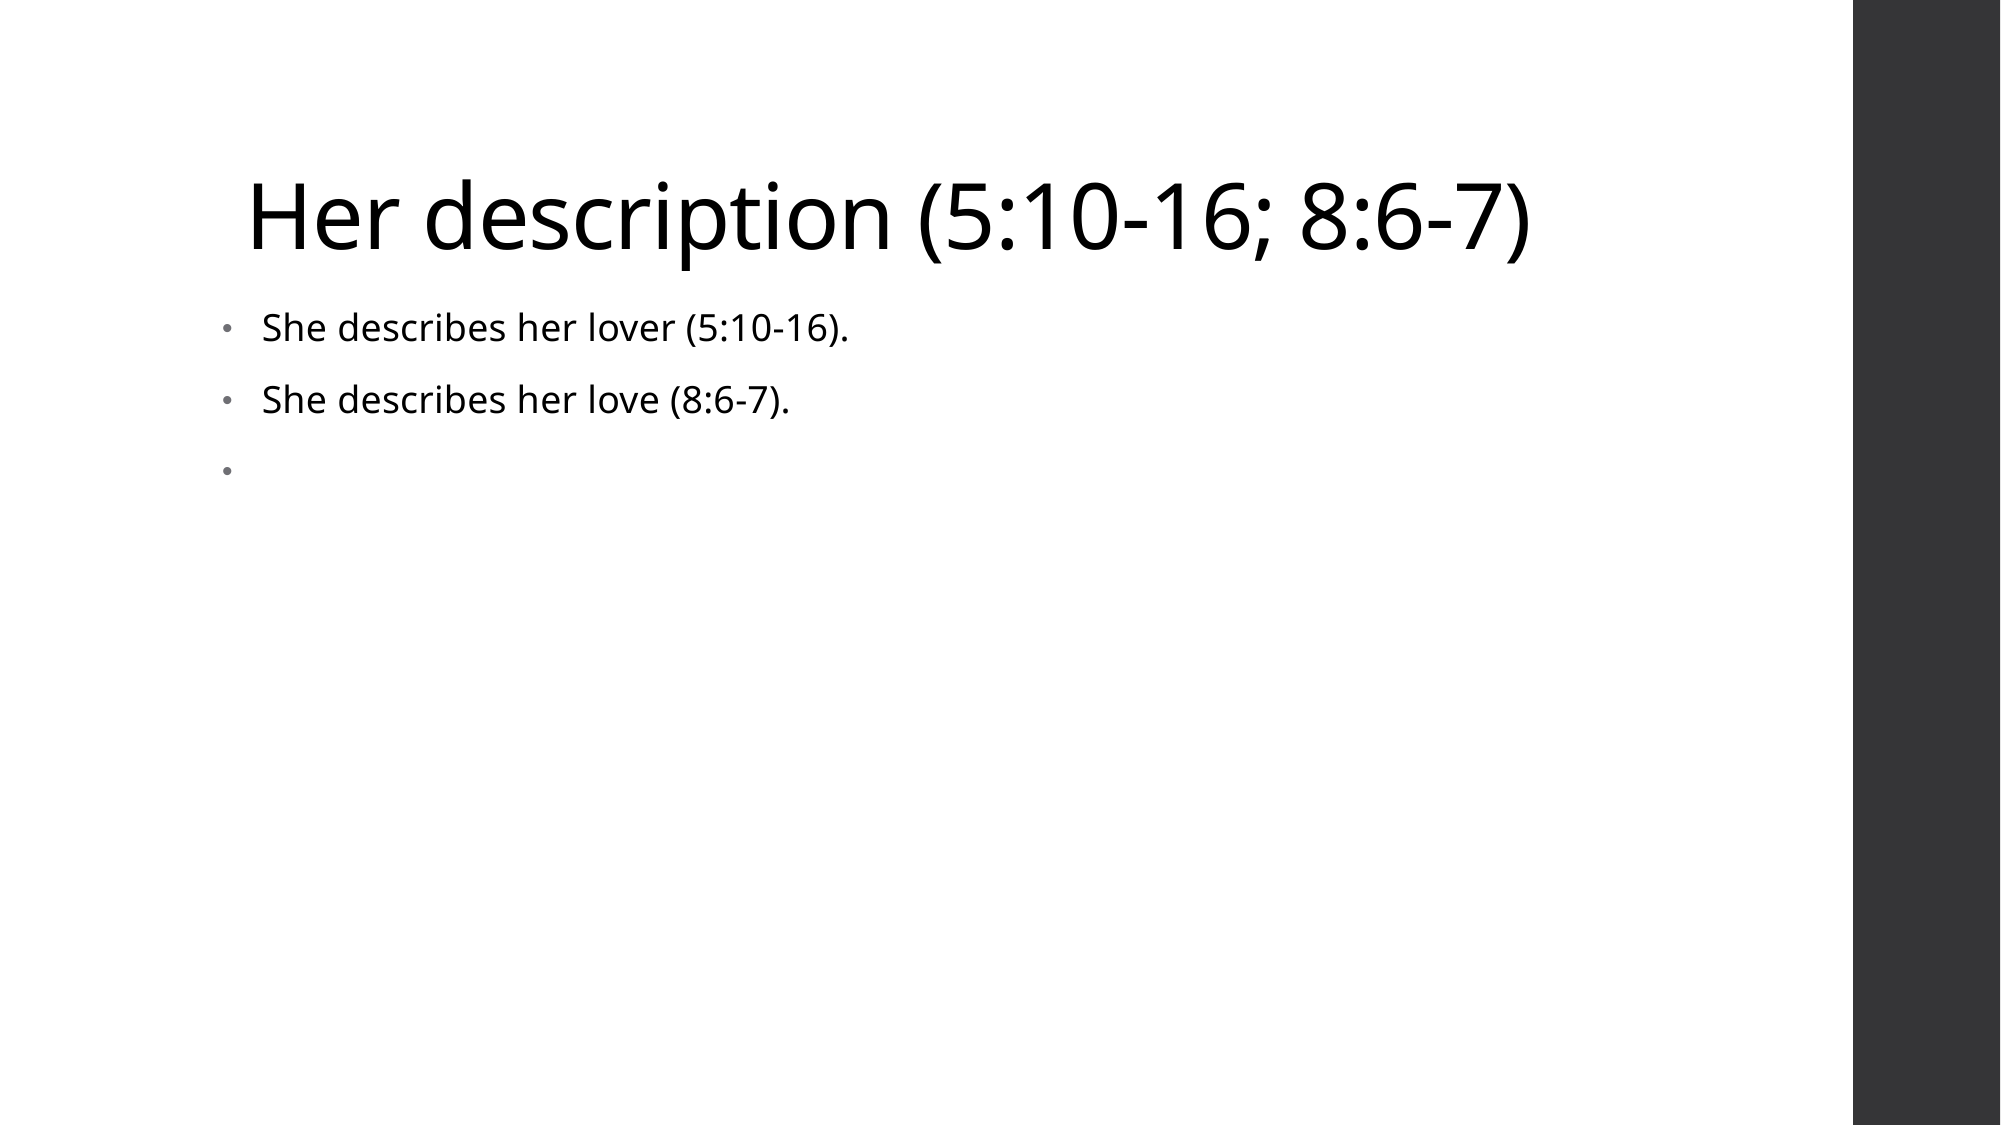

# Her description (5:10-16; 8:6-7)
 She describes her lover (5:10-16).
 She describes her love (8:6-7).